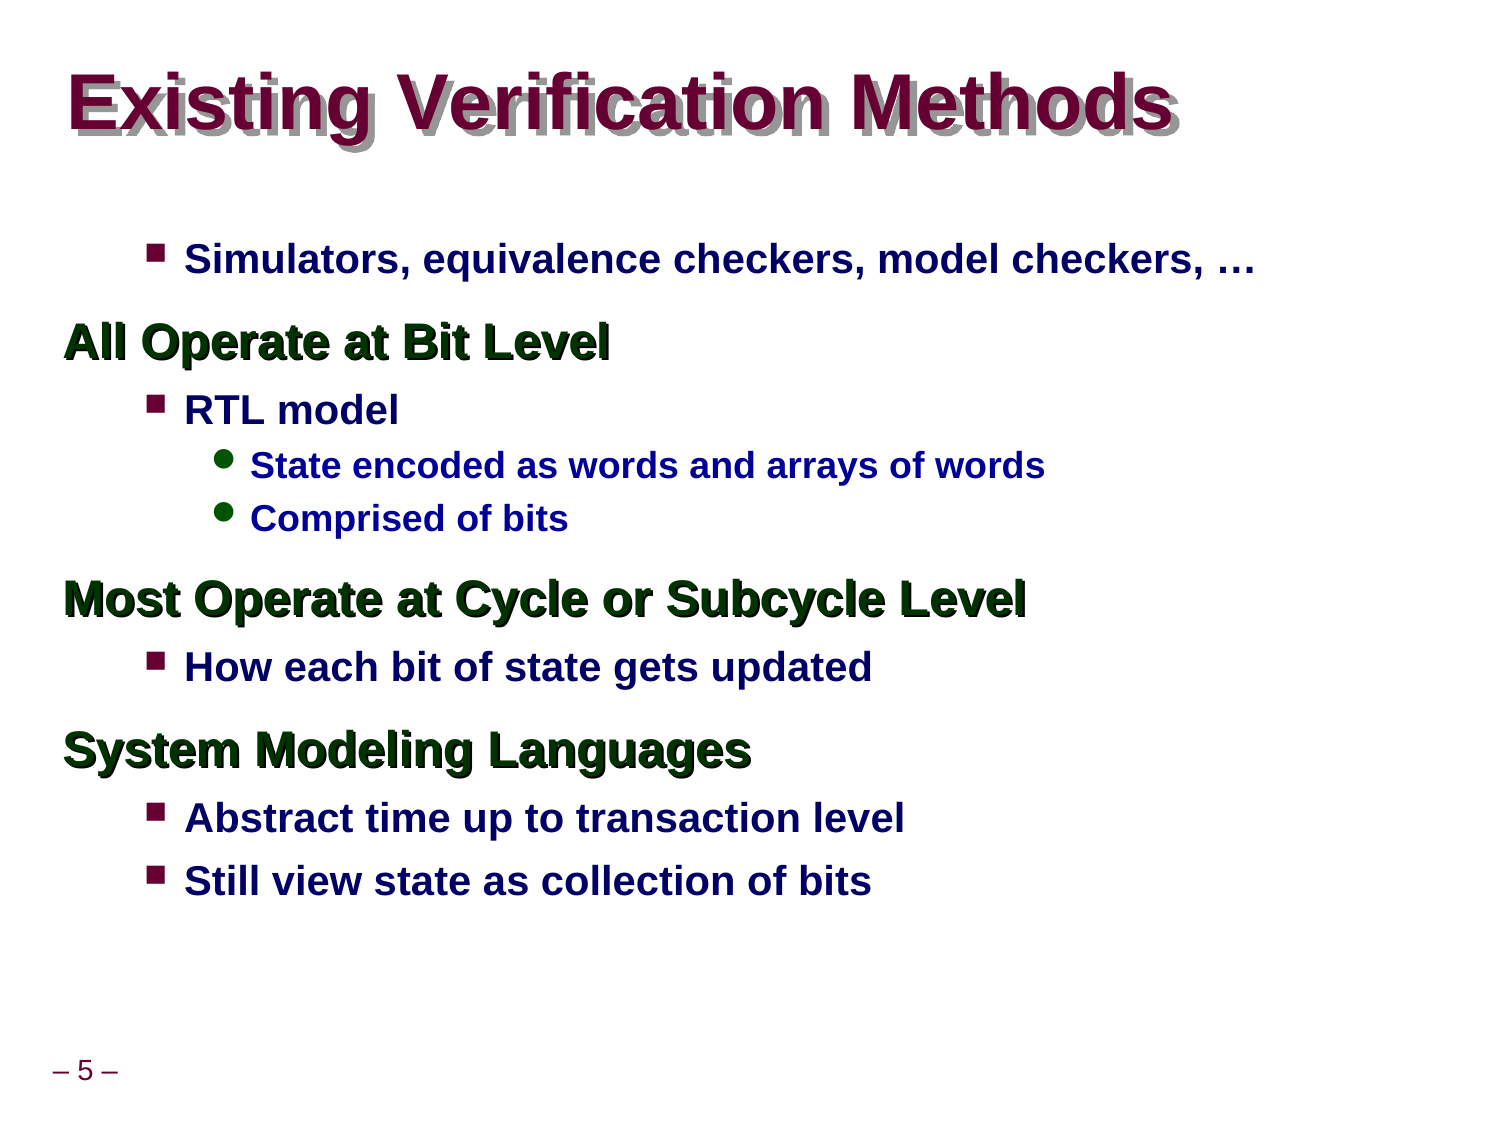

# Existing Verification Methods
Simulators, equivalence checkers, model checkers, …
All Operate at Bit Level
RTL model
State encoded as words and arrays of words
Comprised of bits
Most Operate at Cycle or Subcycle Level
How each bit of state gets updated
System Modeling Languages
Abstract time up to transaction level
Still view state as collection of bits